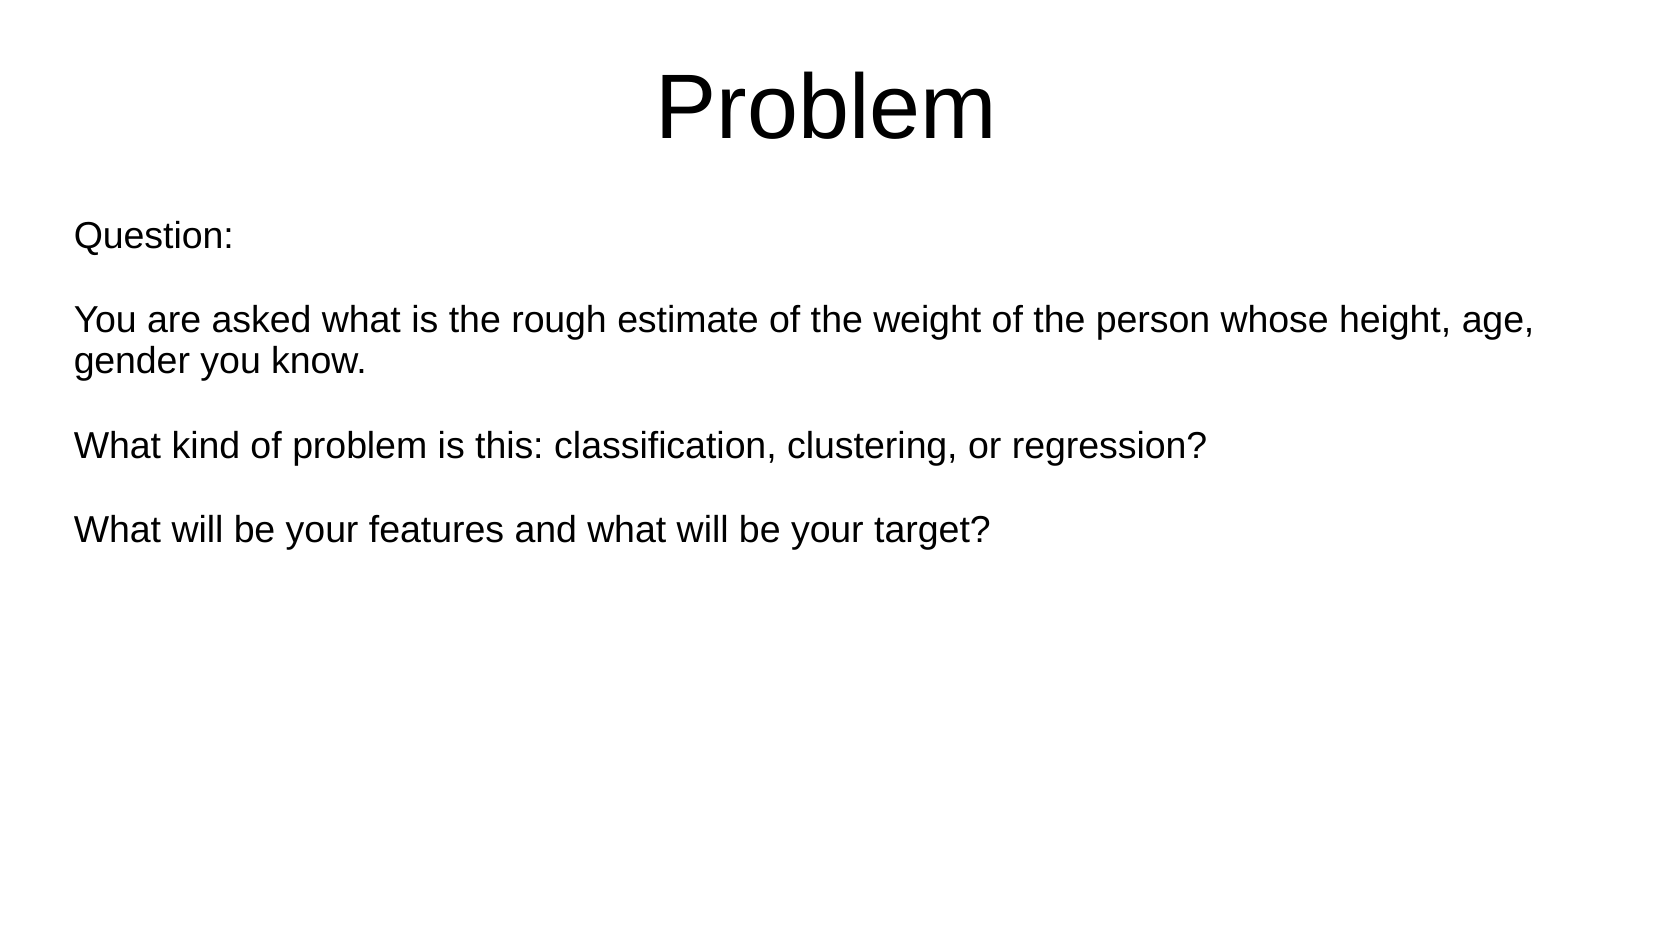

# Problem
Question:
You are asked what is the rough estimate of the weight of the person whose height, age, gender you know.
What kind of problem is this: classification, clustering, or regression?
What will be your features and what will be your target?